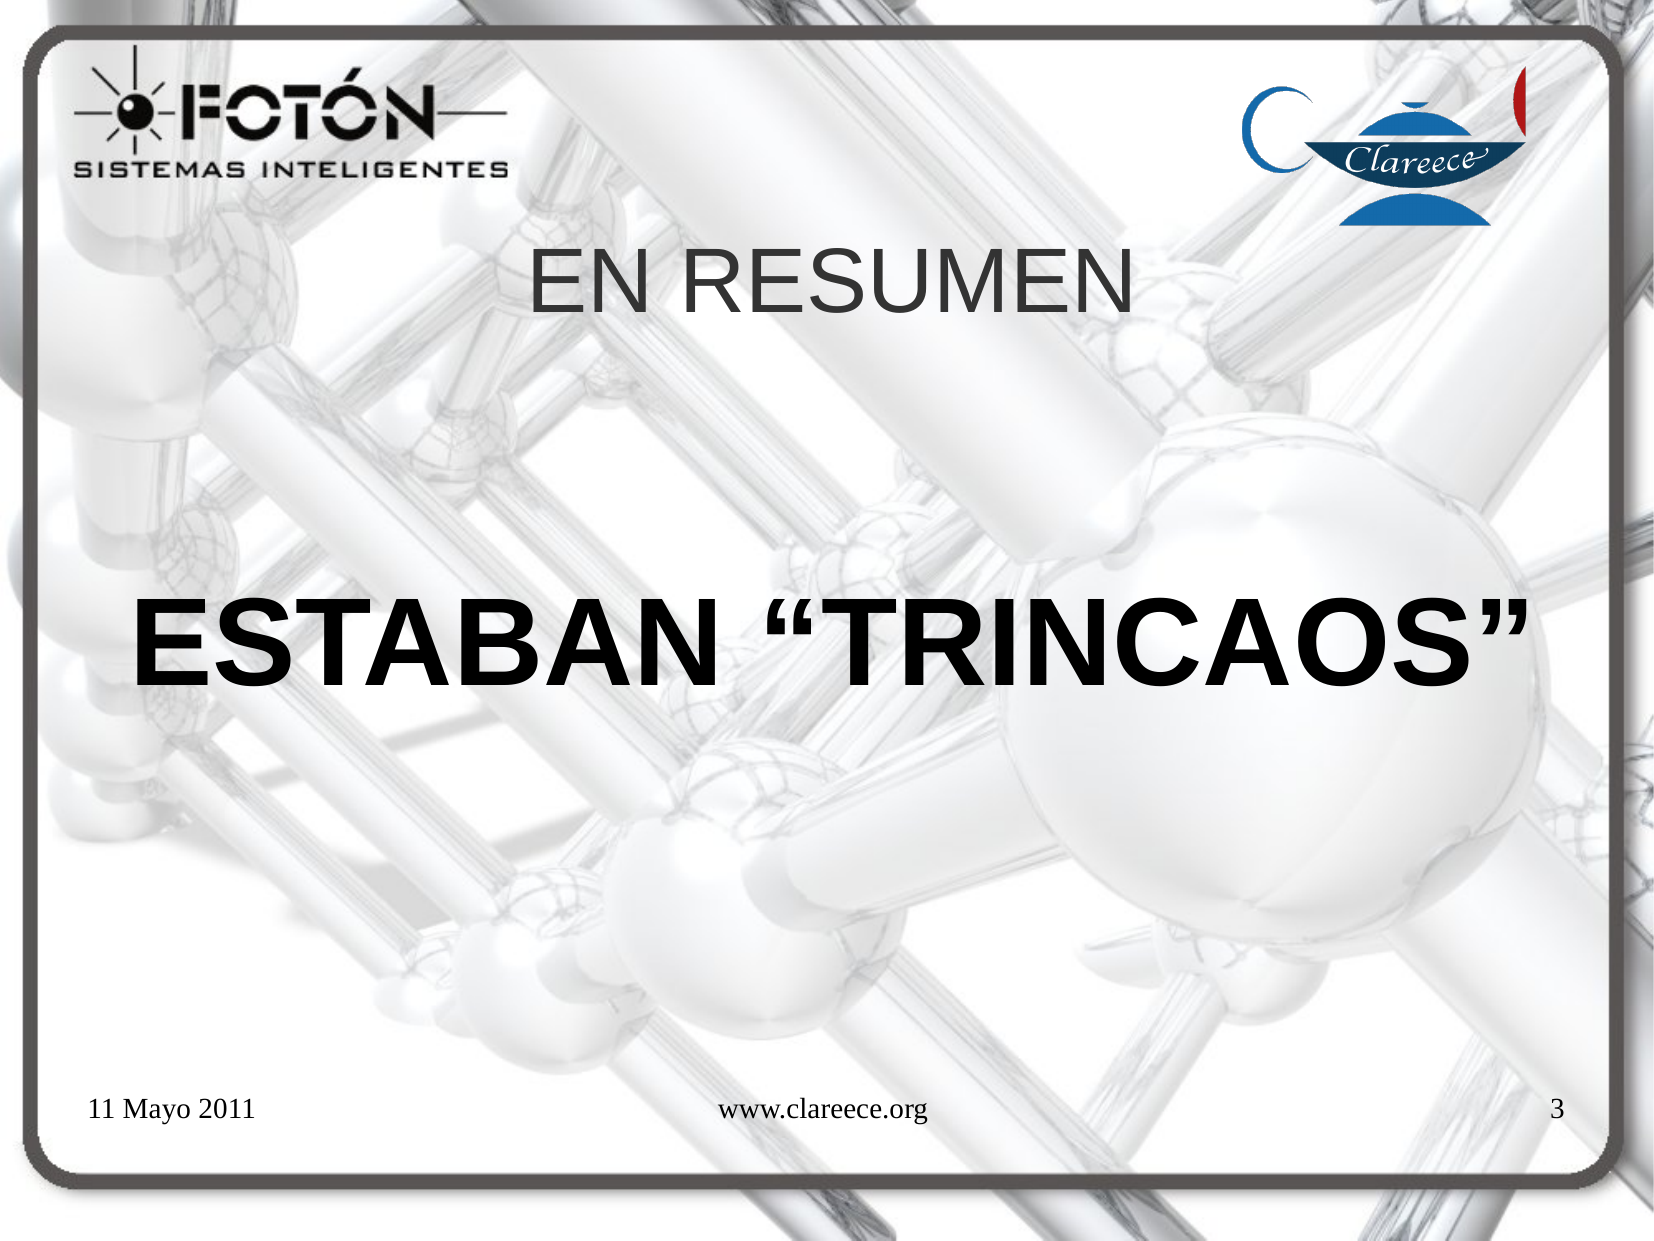

# EN RESUMEN
ESTABAN “TRINCAOS”
11 Mayo 2011
www.clareece.org
3